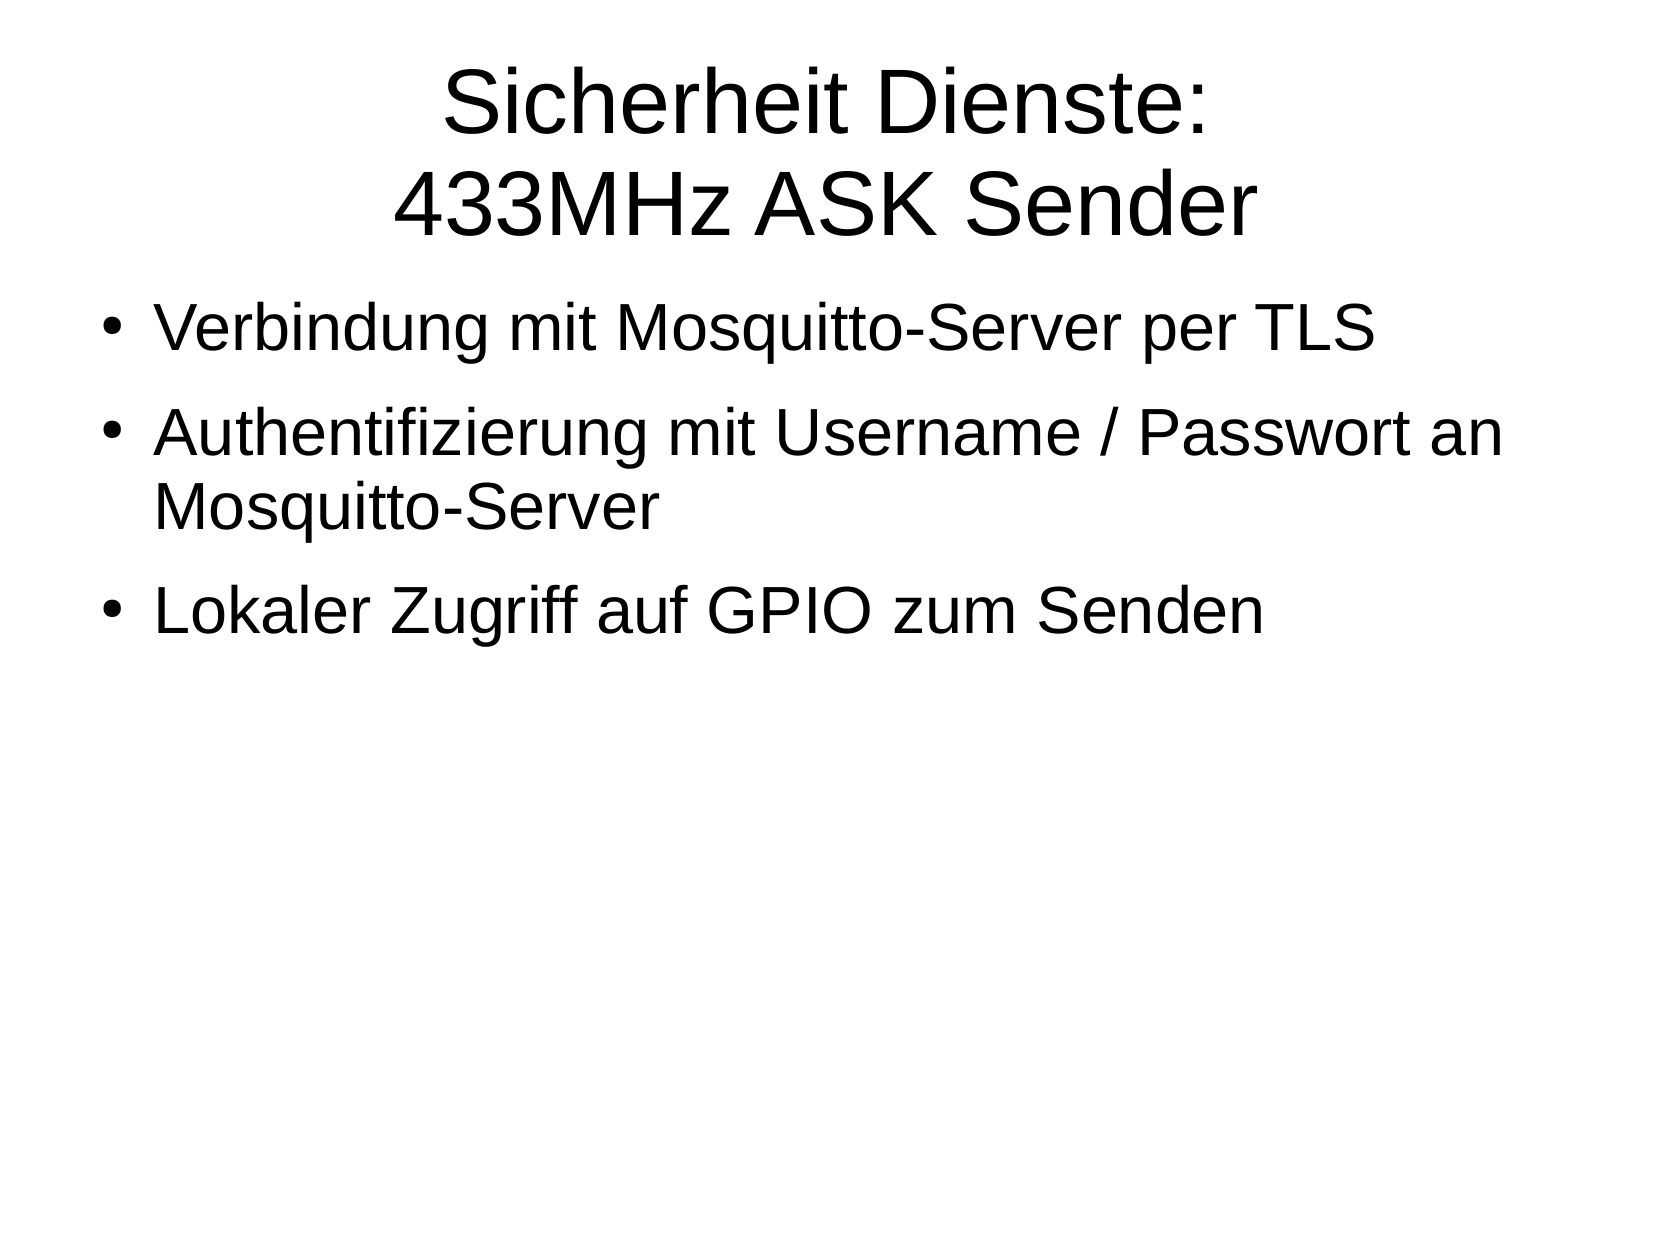

# Sicherheit Dienste: 433MHz ASK Sender
Verbindung mit Mosquitto-Server per TLS
Authentifizierung mit Username / Passwort an Mosquitto-Server
Lokaler Zugriff auf GPIO zum Senden